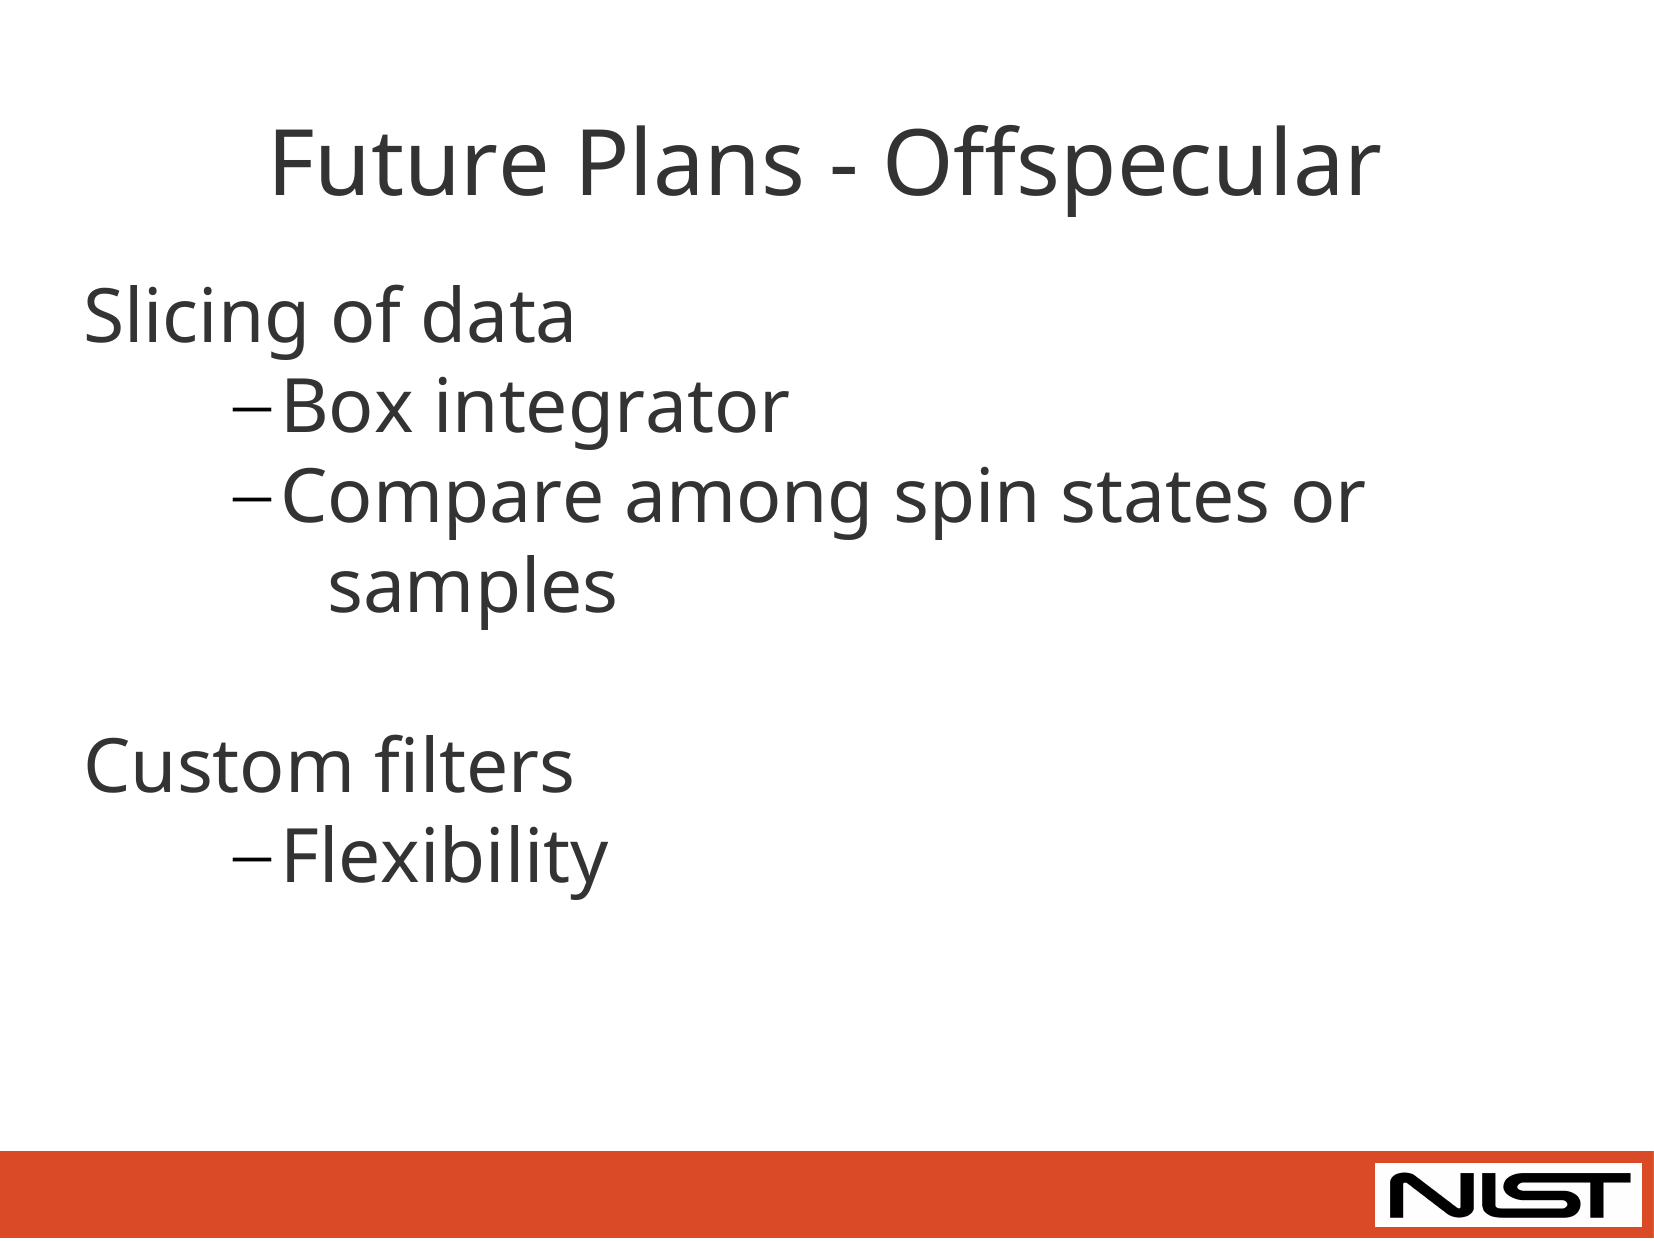

# Future Plans - Offspecular
Slicing of data
Box integrator
Compare among spin states or samples
Custom filters
Flexibility